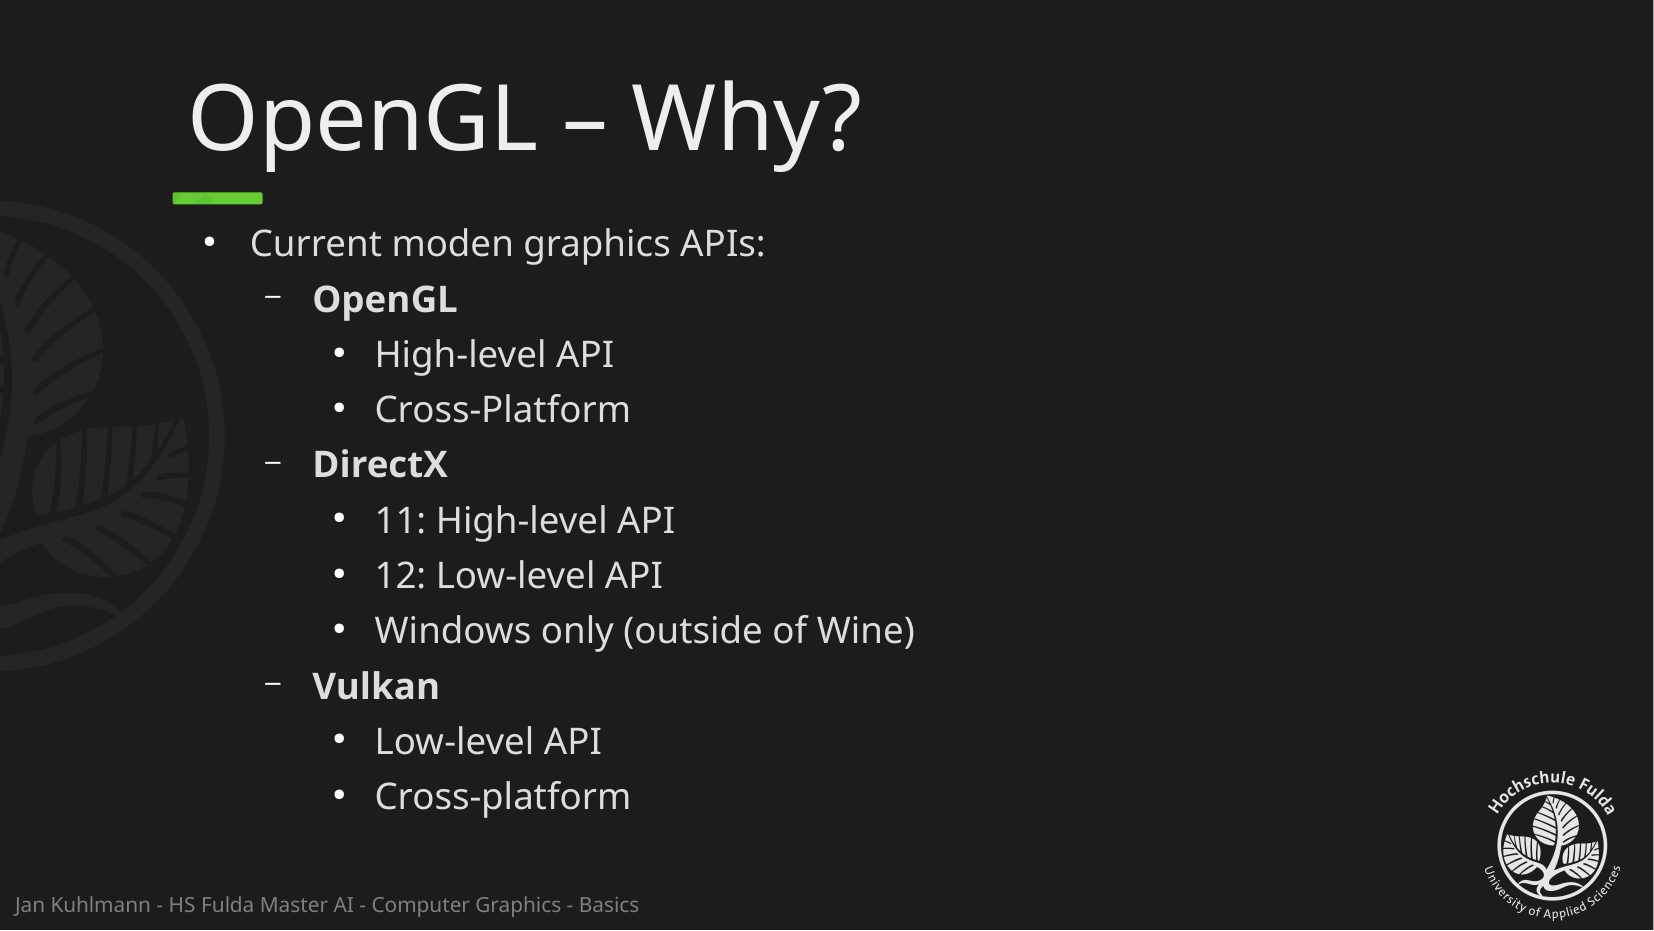

# OpenGL – Why?
Current moden graphics APIs:
OpenGL
High-level API
Cross-Platform
DirectX
11: High-level API
12: Low-level API
Windows only (outside of Wine)
Vulkan
Low-level API
Cross-platform
Jan Kuhlmann - HS Fulda Master AI - Computer Graphics - Basics